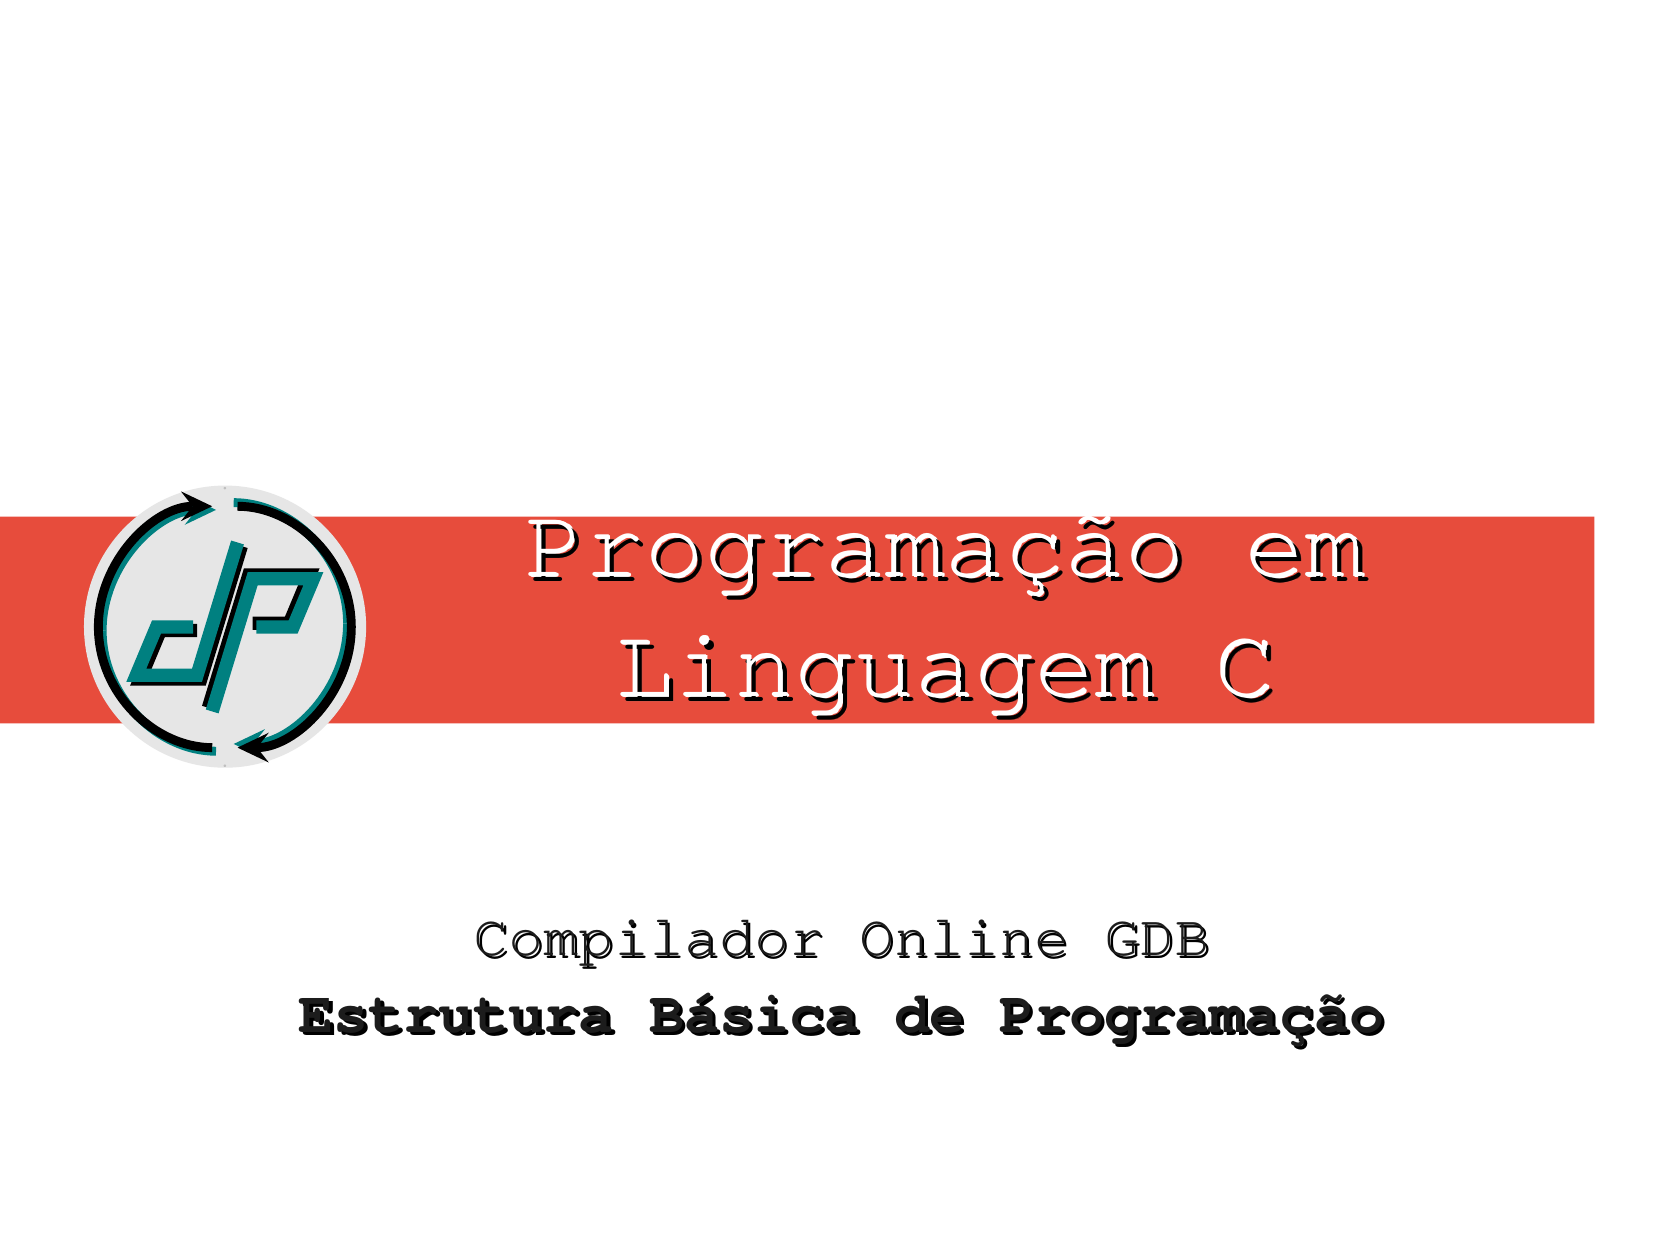

# Programação em Linguagem C
Compilador Online GDB
Estrutura Básica de Programação